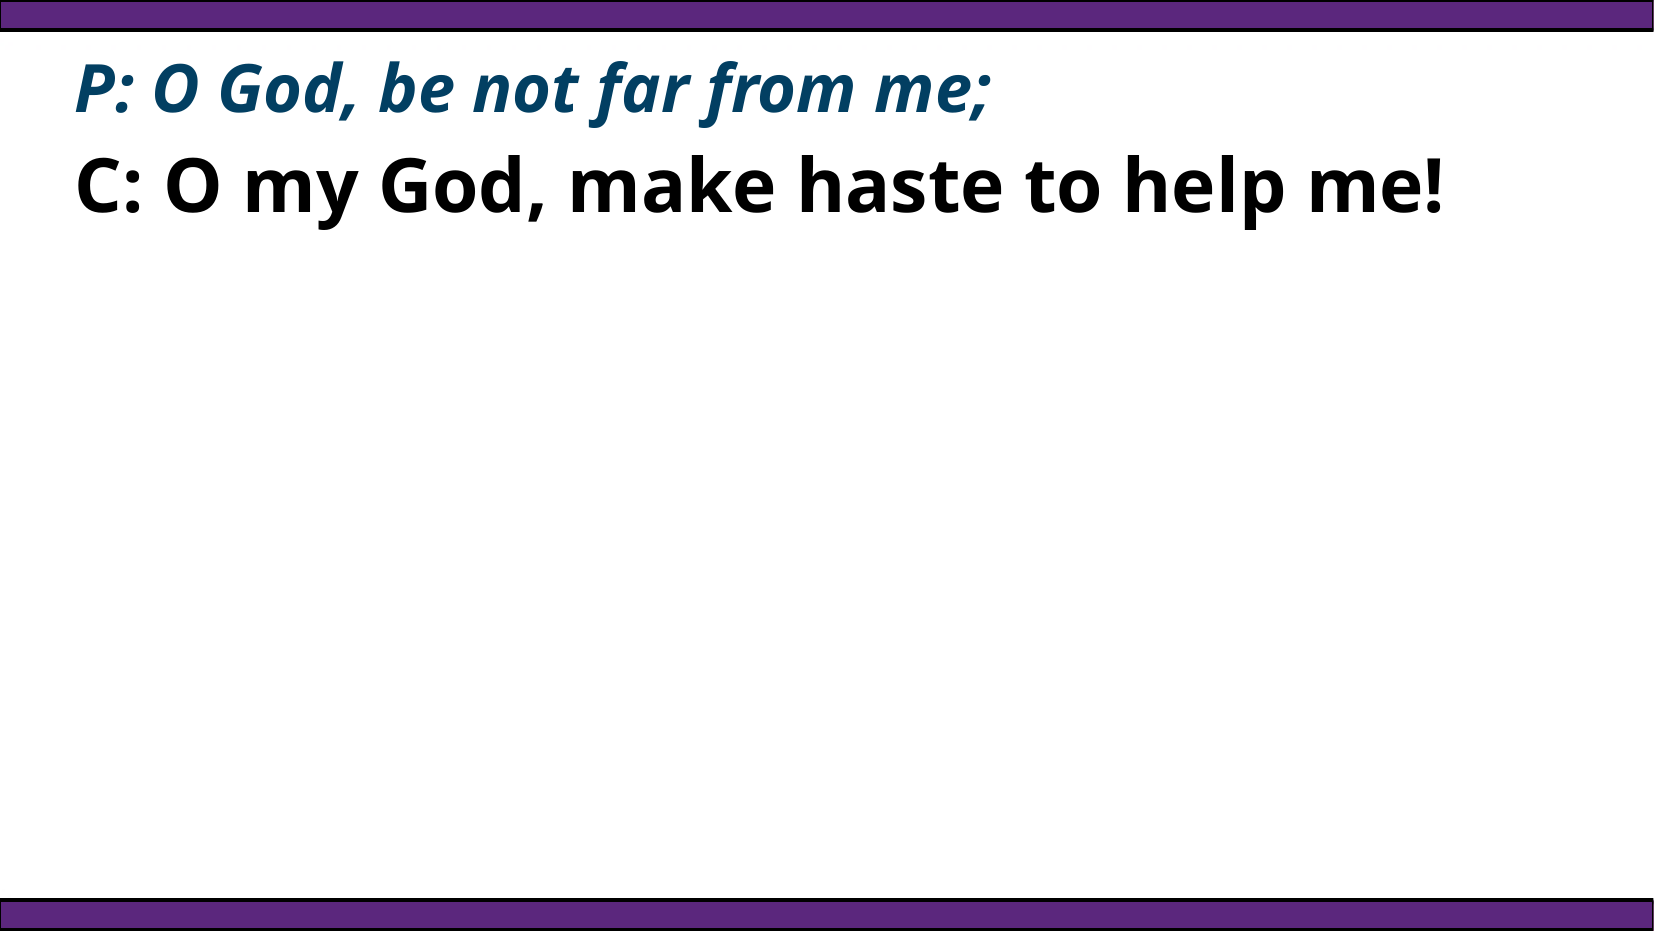

P: O God, be not far from me;
C: O my God, make haste to help me!